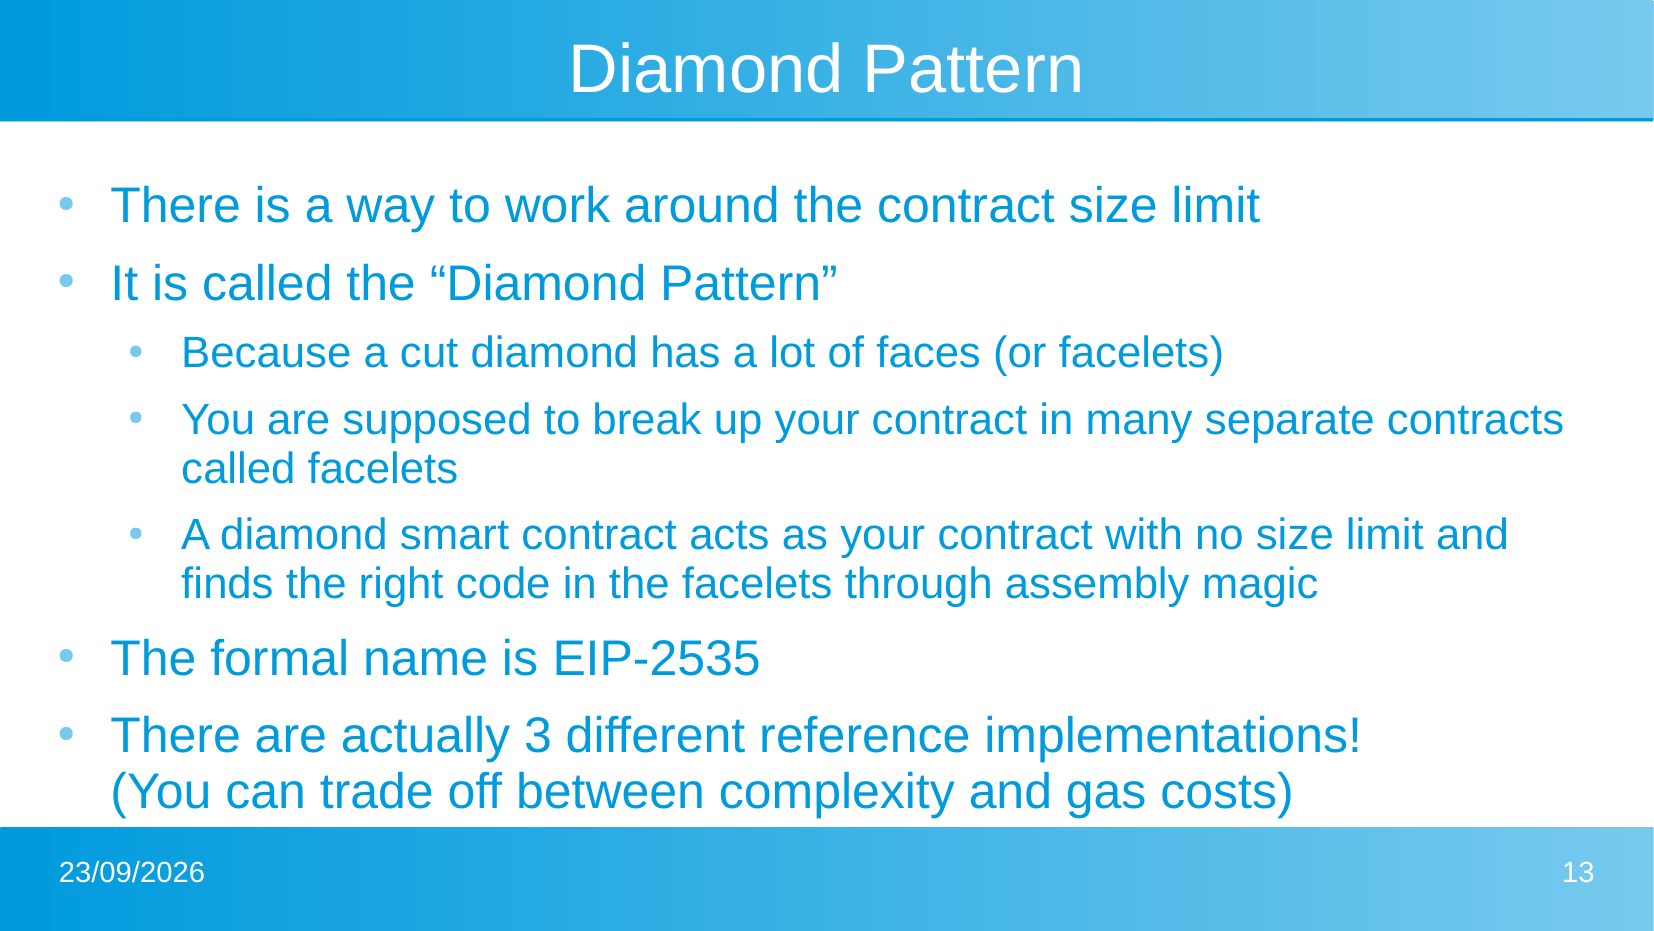

# Diamond Pattern
There is a way to work around the contract size limit
It is called the “Diamond Pattern”
Because a cut diamond has a lot of faces (or facelets)
You are supposed to break up your contract in many separate contracts called facelets
A diamond smart contract acts as your contract with no size limit and finds the right code in the facelets through assembly magic
The formal name is EIP-2535
There are actually 3 different reference implementations!
(You can trade off between complexity and gas costs)
13